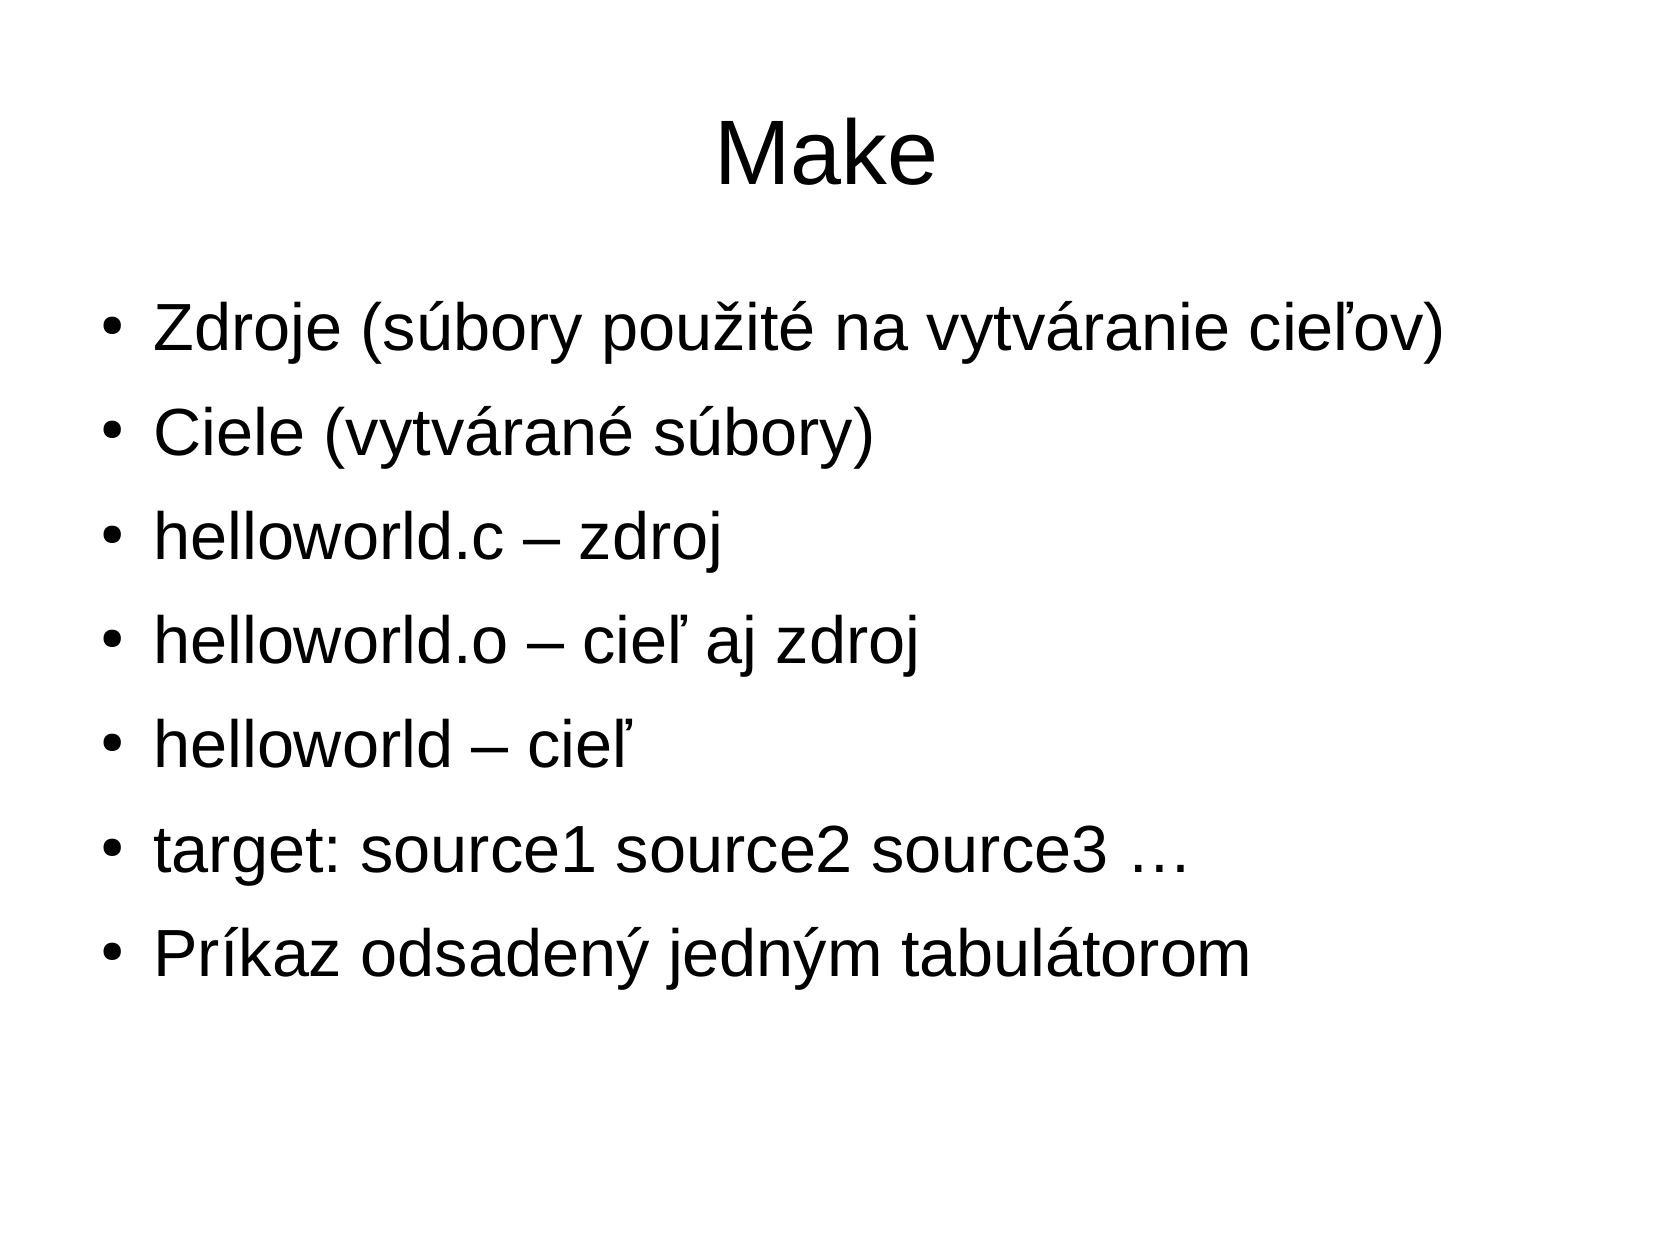

# Make
Zdroje (súbory použité na vytváranie cieľov)
Ciele (vytvárané súbory)
helloworld.c – zdroj
helloworld.o – cieľ aj zdroj
helloworld – cieľ
target: source1 source2 source3 …
Príkaz odsadený jedným tabulátorom